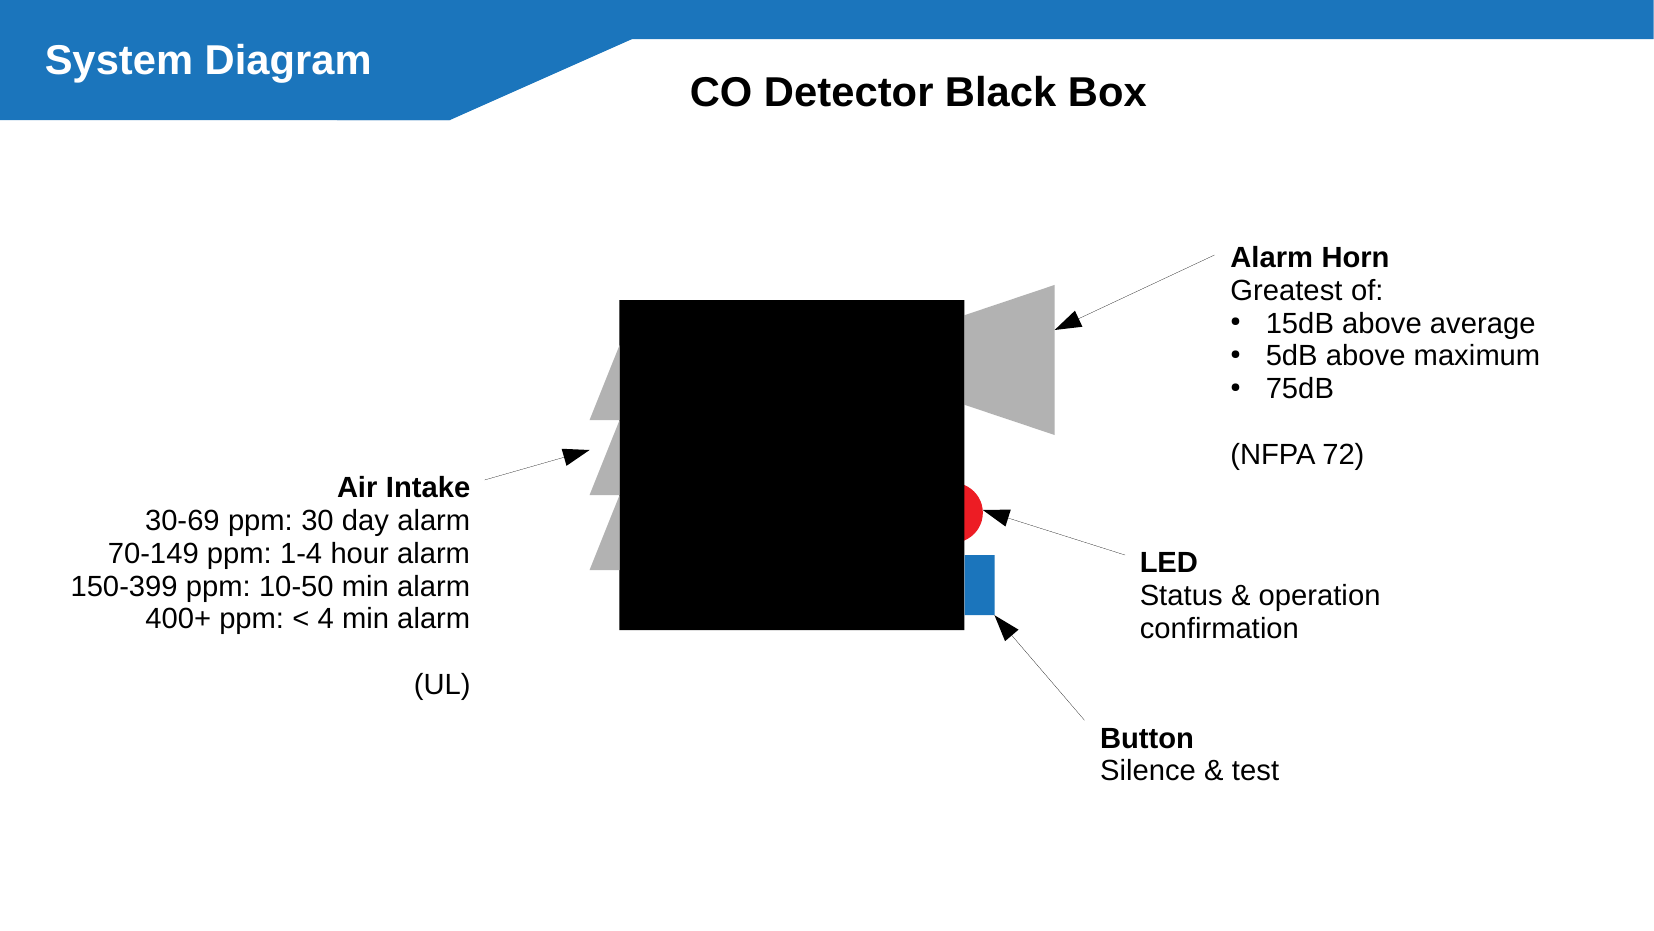

System Diagram
CO Detector Black Box
Alarm Horn
Greatest of:
15dB above average
5dB above maximum
75dB
(NFPA 72)
LED
Status & operation
confirmation
Air Intake
30-69 ppm: 30 day alarm
70-149 ppm: 1-4 hour alarm
150-399 ppm: 10-50 min alarm
400+ ppm: < 4 min alarm
(UL)
Button
Silence & test